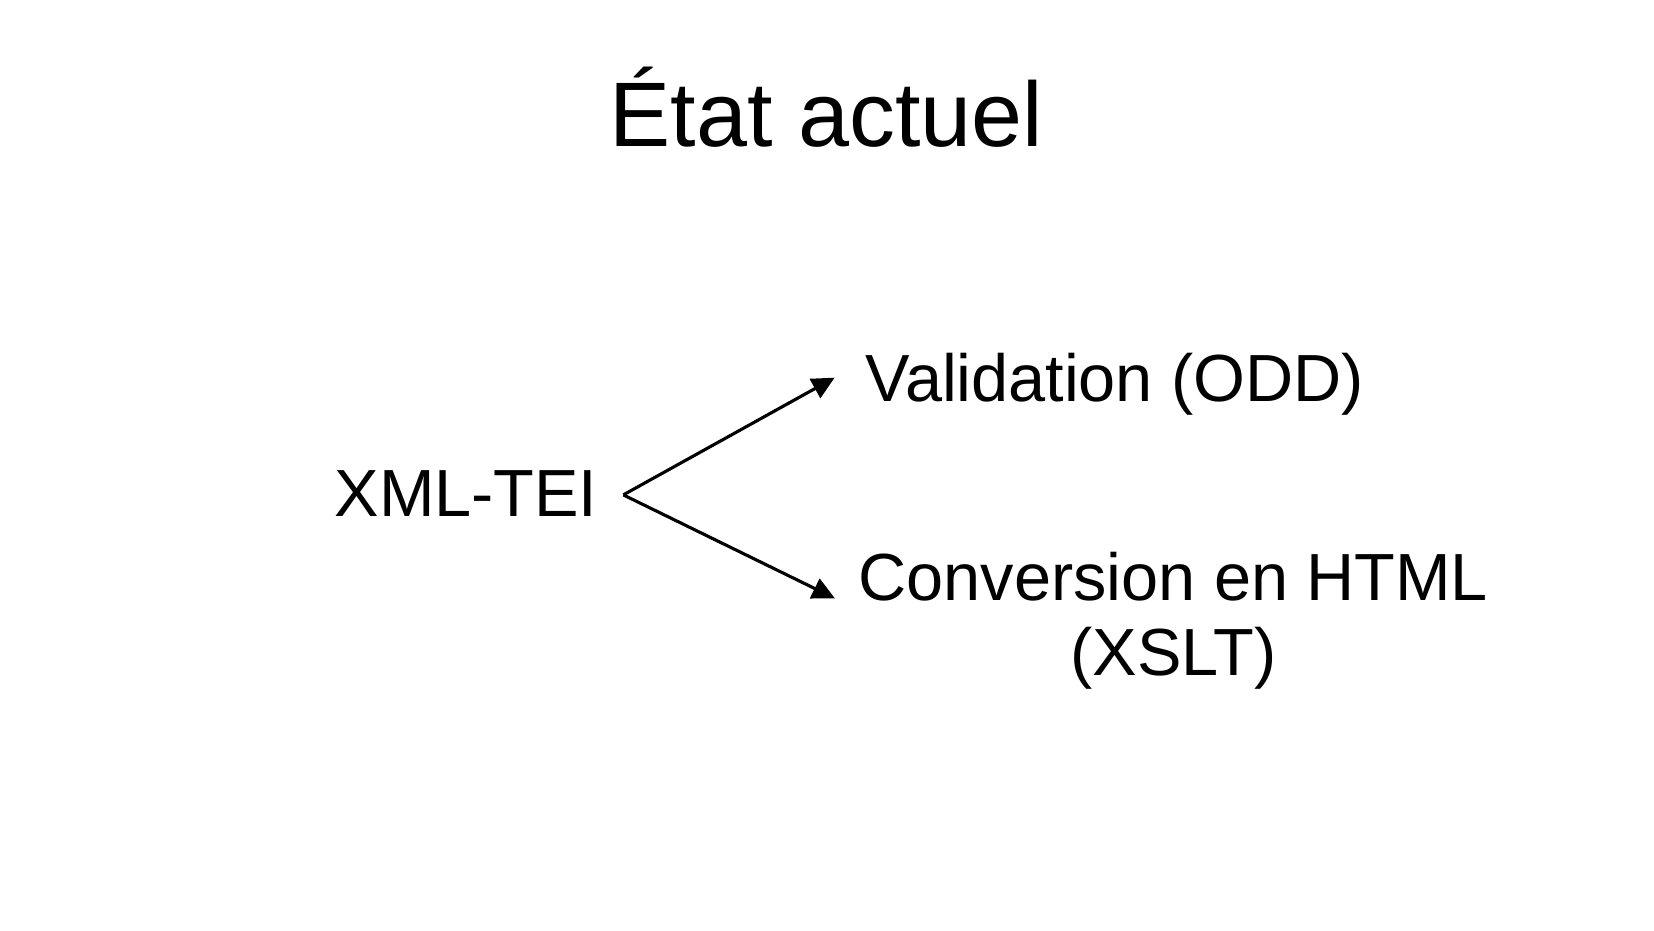

# État actuel
Validation (ODD)
XML-TEI
Conversion en HTML
(XSLT)